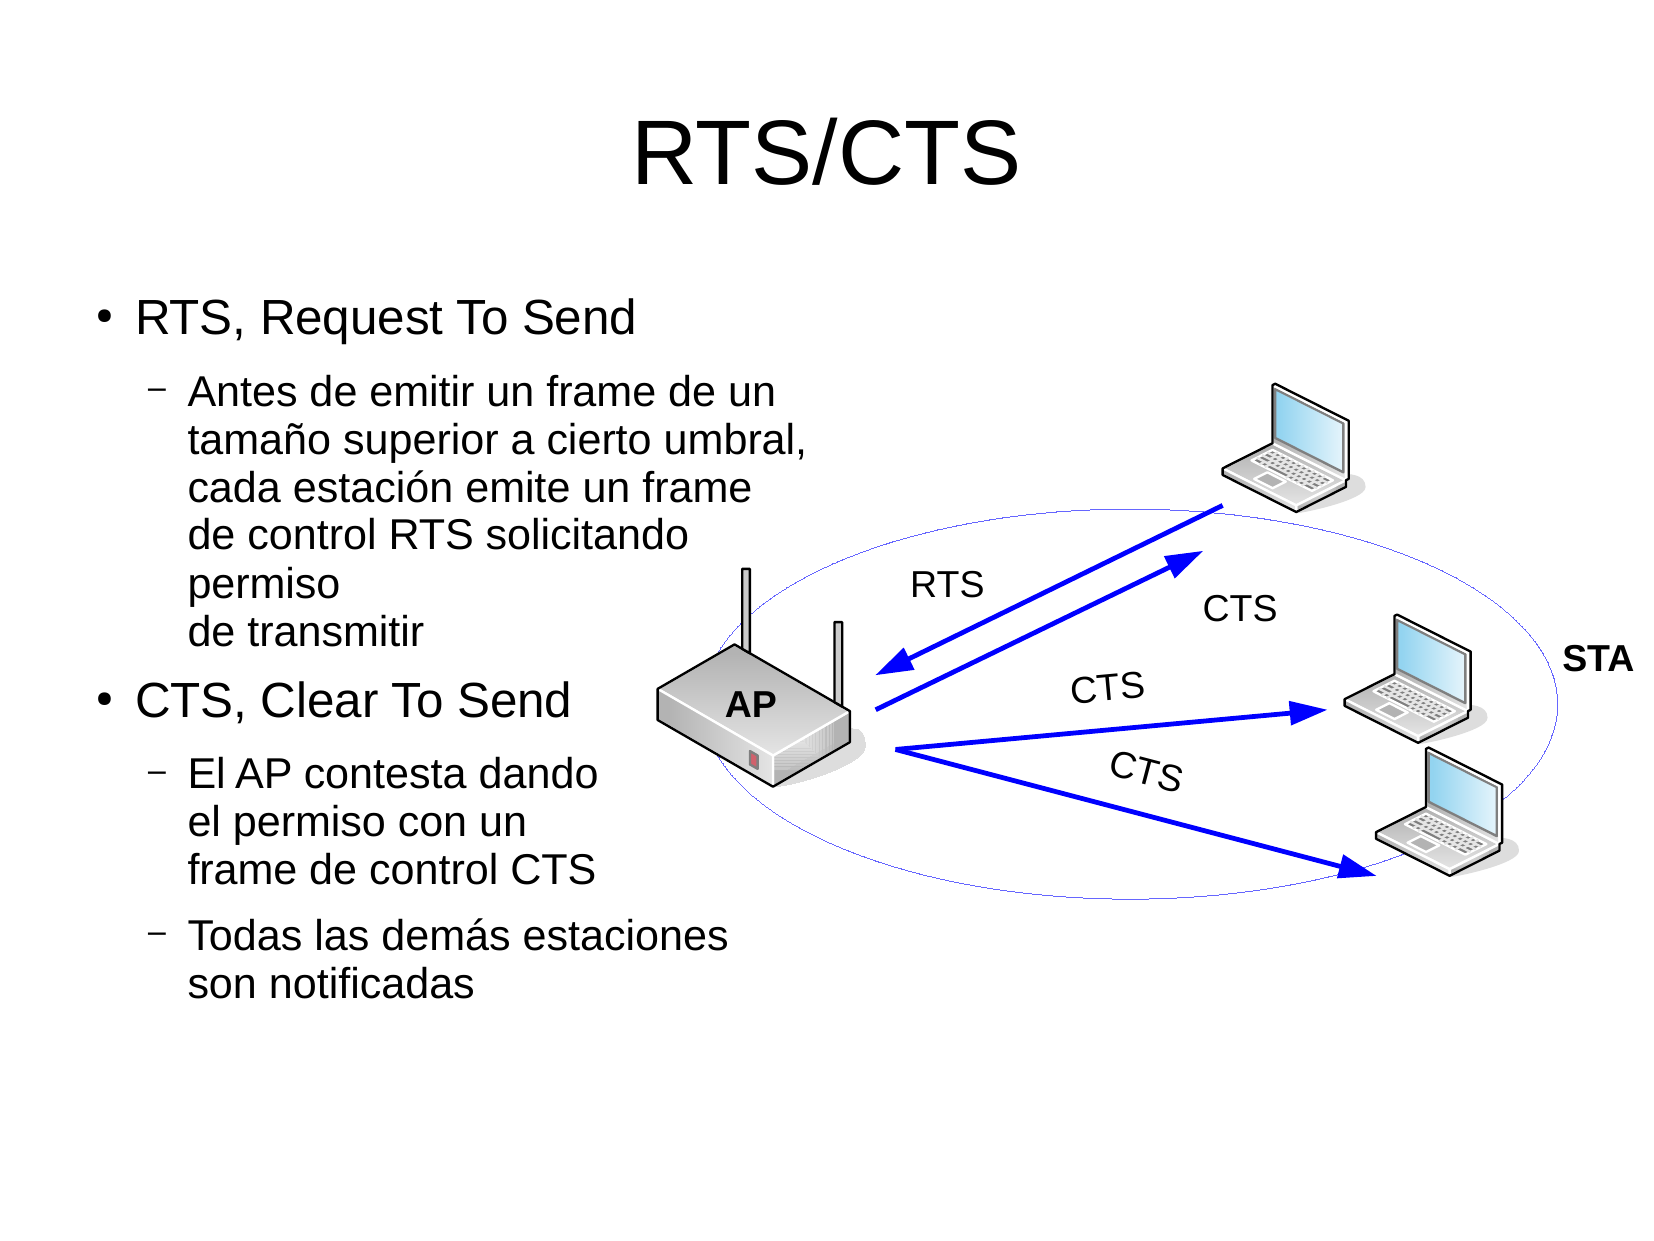

# RTS/CTS
RTS, Request To Send
Antes de emitir un frame de un tamaño superior a cierto umbral, cada estación emite un frame de control RTS solicitando permiso
de transmitir
CTS, Clear To Send
El AP contesta dando
el permiso con un
frame de control CTS
Todas las demás estaciones son notificadas
RTS
AP
CTS
STA
CTS
CTS